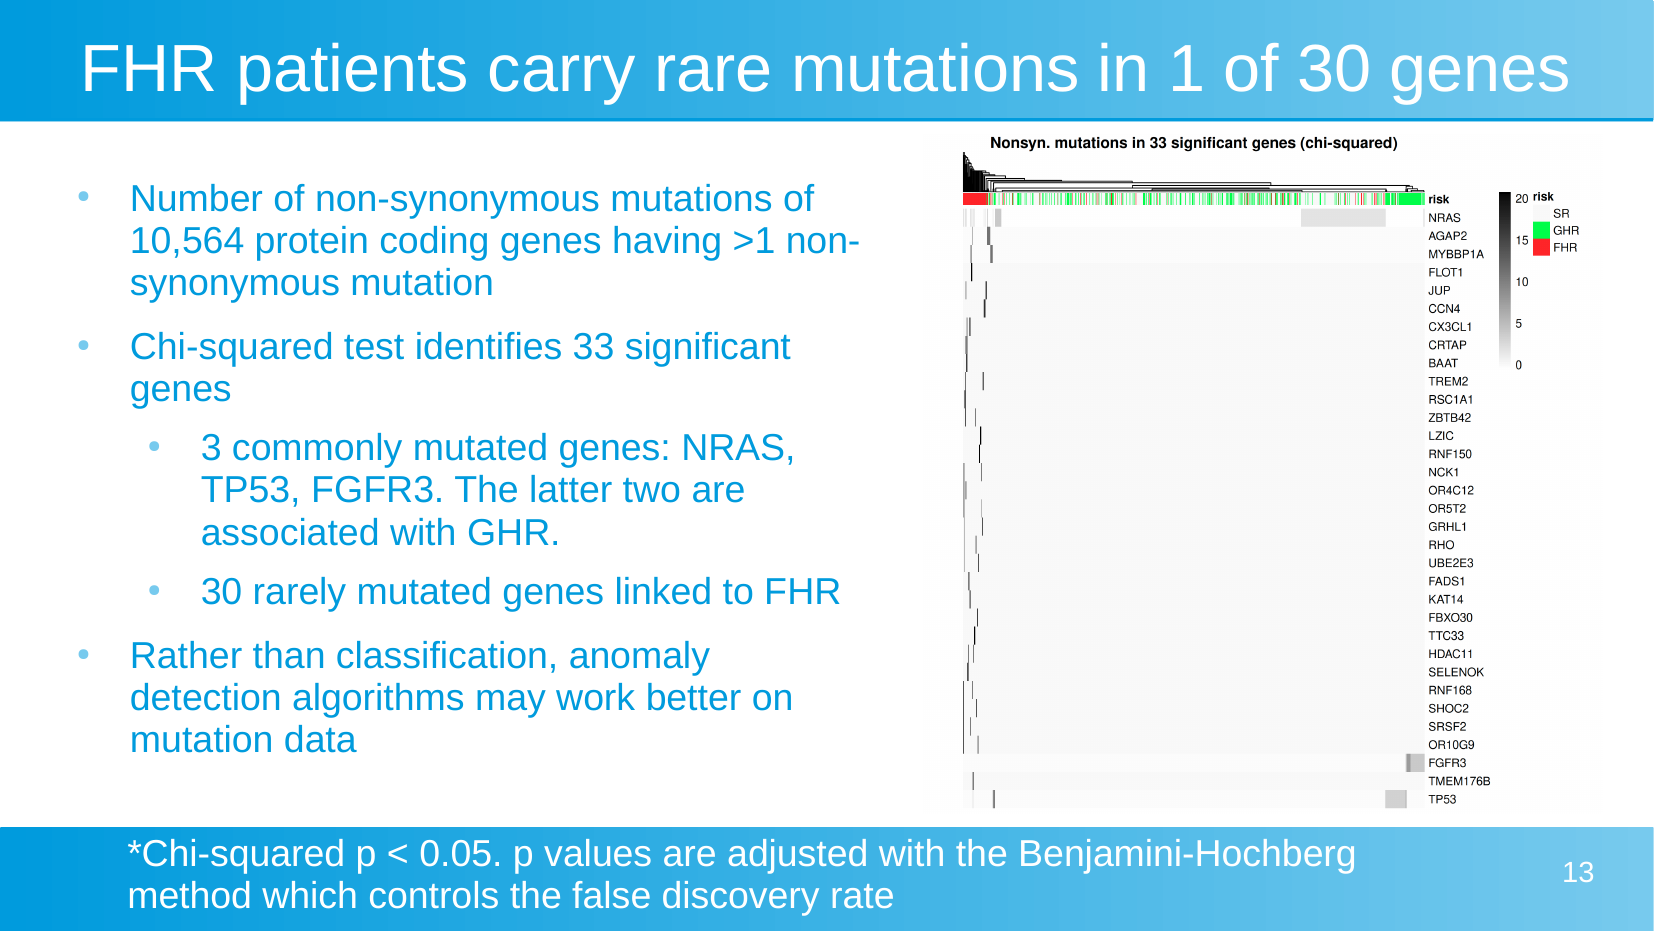

# FHR patients carry rare mutations in 1 of 30 genes
Number of non-synonymous mutations of 10,564 protein coding genes having >1 non-synonymous mutation
Chi-squared test identifies 33 significant genes
3 commonly mutated genes: NRAS, TP53, FGFR3. The latter two are associated with GHR.
30 rarely mutated genes linked to FHR
Rather than classification, anomaly detection algorithms may work better on mutation data
*Chi-squared p < 0.05. p values are adjusted with the Benjamini-Hochberg method which controls the false discovery rate
13